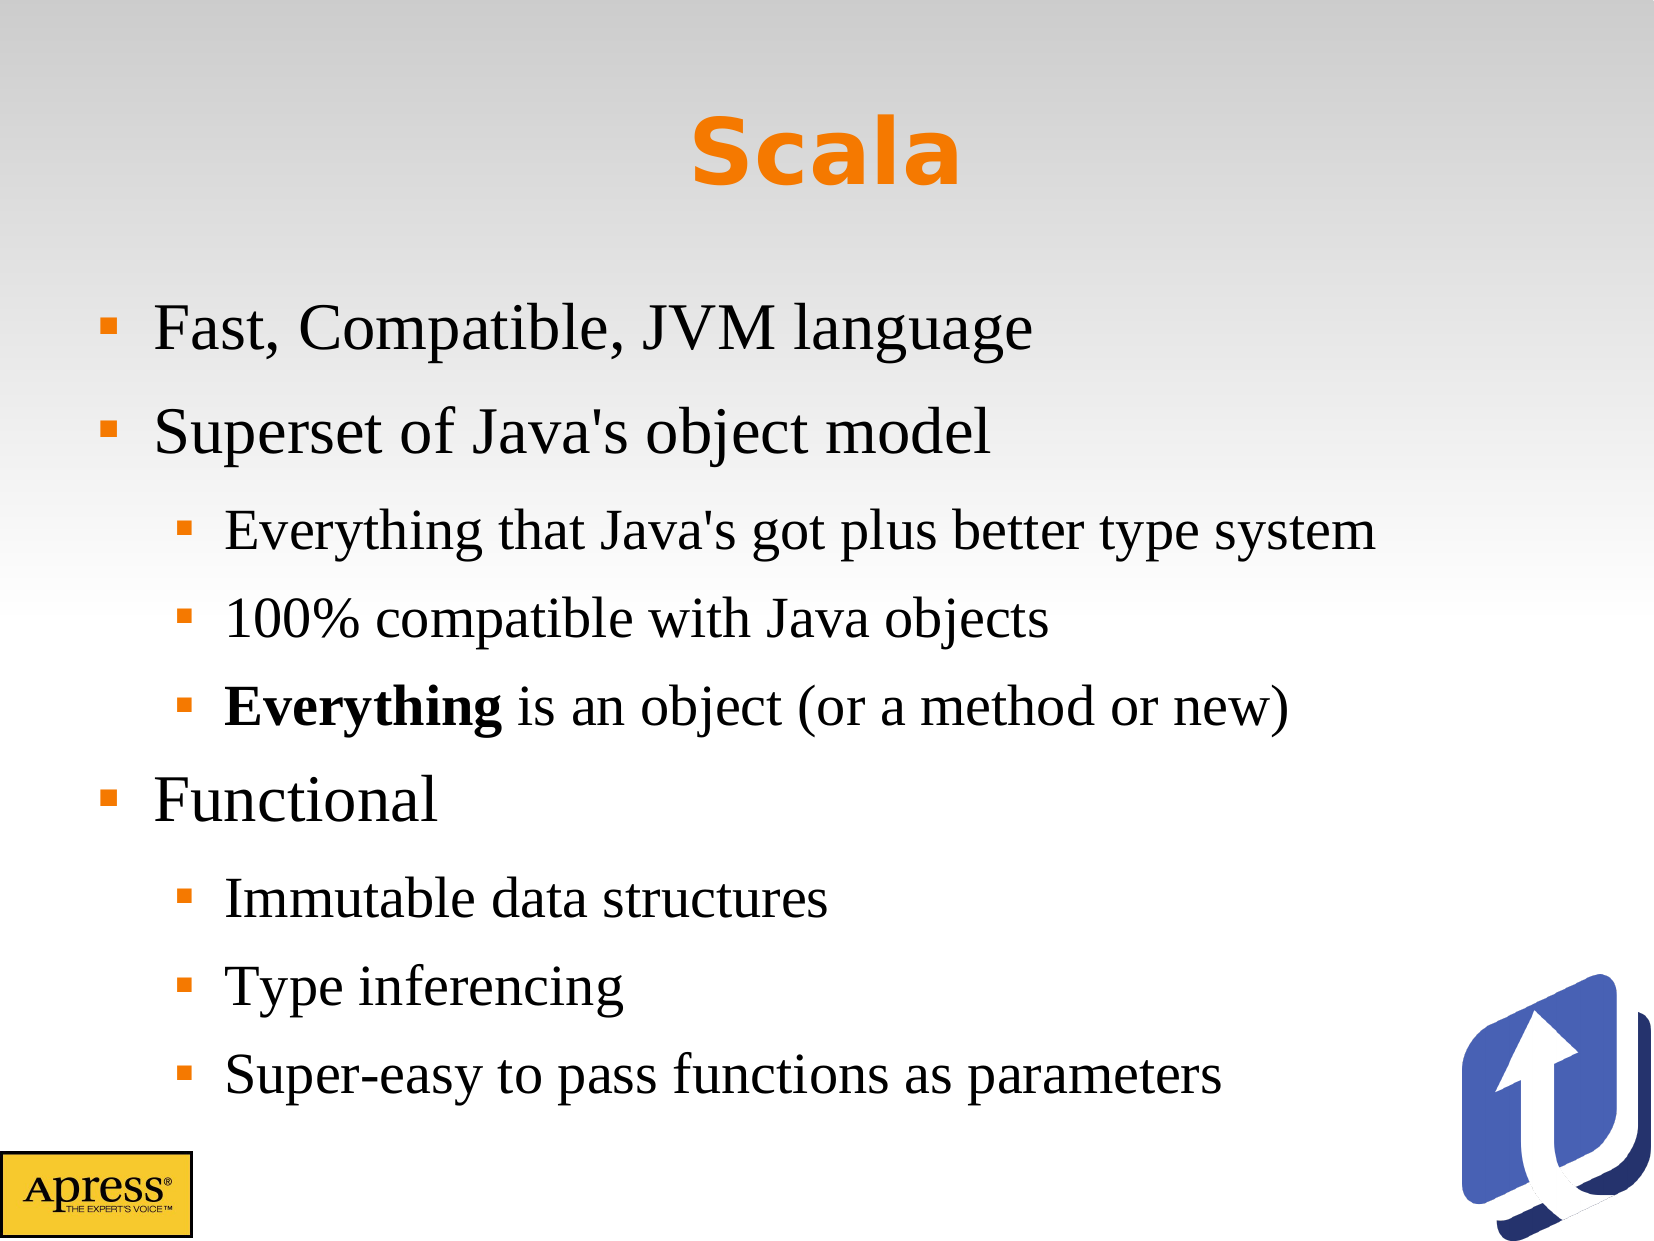

# Scala
Fast, Compatible, JVM language
Superset of Java's object model
Everything that Java's got plus better type system
100% compatible with Java objects
Everything is an object (or a method or new)
Functional
Immutable data structures
Type inferencing
Super-easy to pass functions as parameters